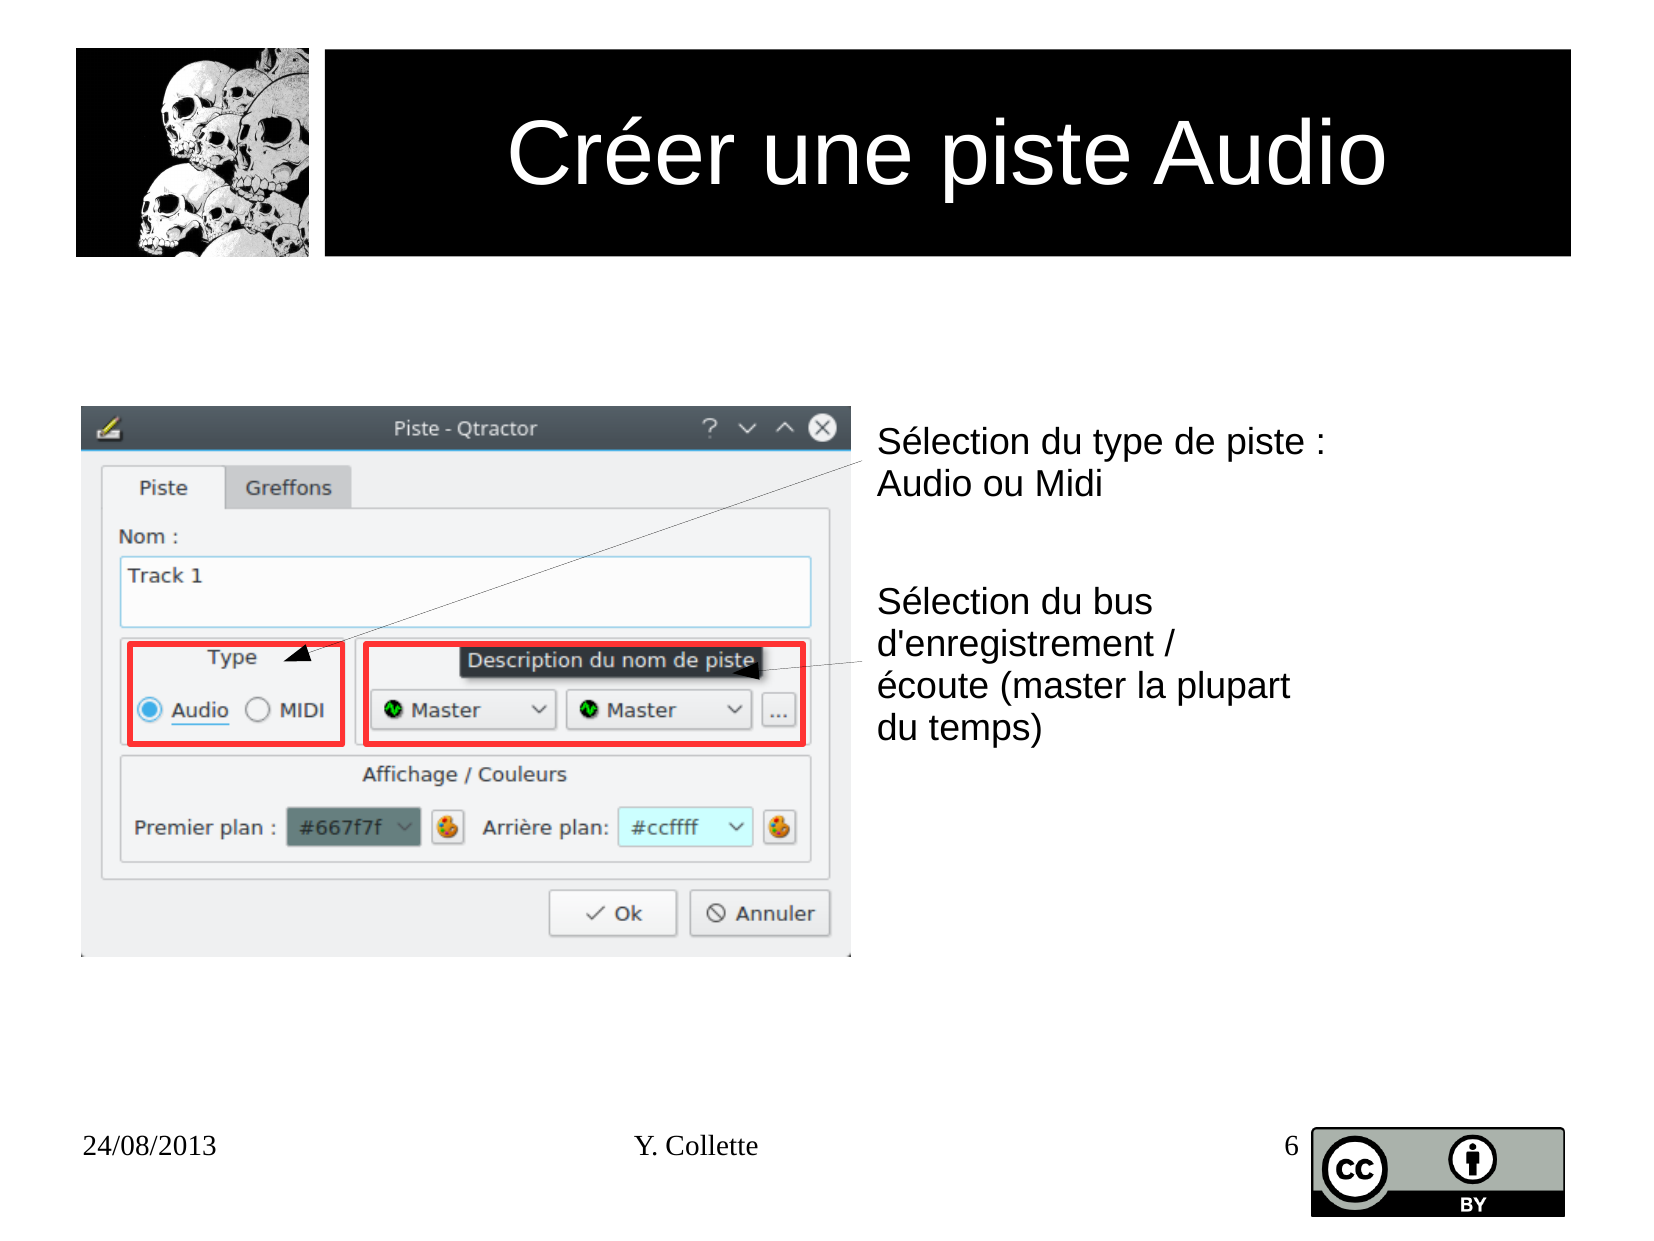

# Créer une piste Audio
Sélection du type de piste : Audio ou Midi
Sélection du bus d'enregistrement / écoute (master la plupart du temps)
Y. Collette
6